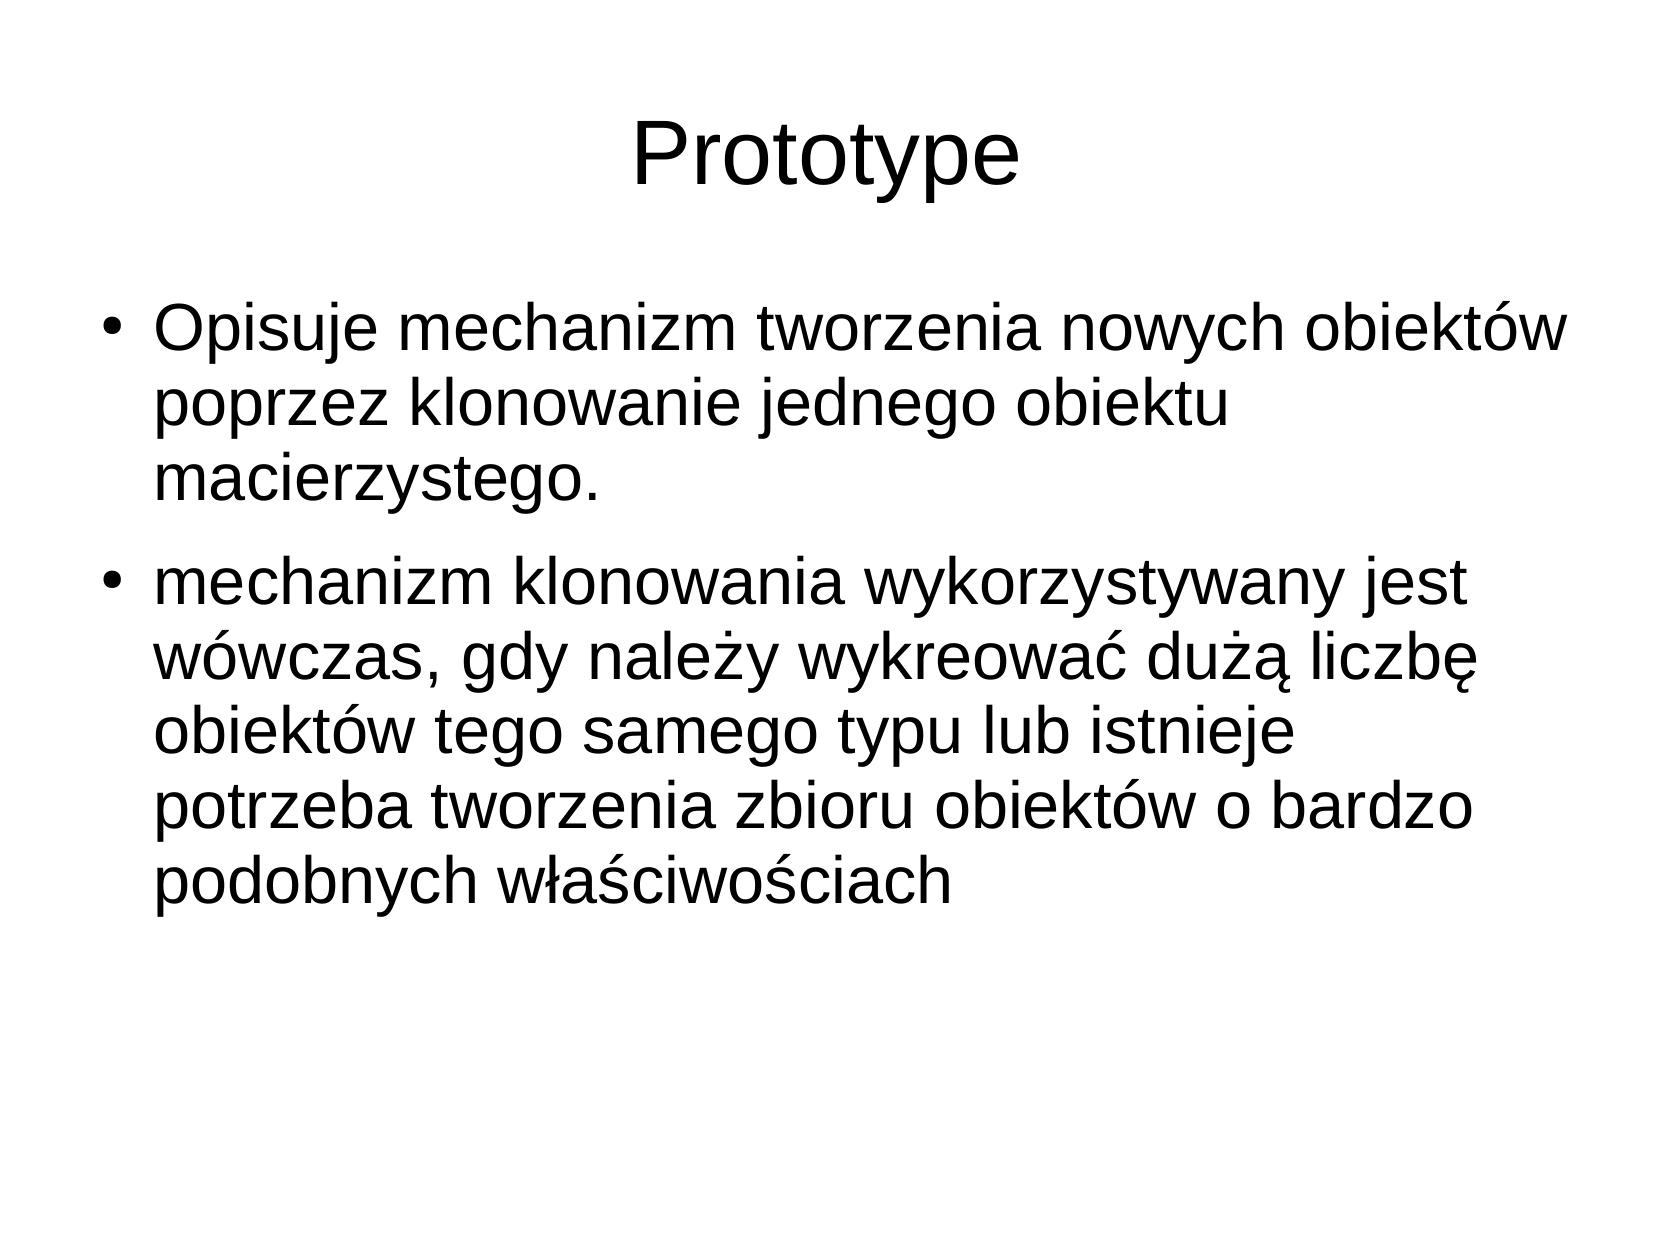

# Prototype
Opisuje mechanizm tworzenia nowych obiektów poprzez klonowanie jednego obiektu macierzystego.
mechanizm klonowania wykorzystywany jest wówczas, gdy należy wykreować dużą liczbę obiektów tego samego typu lub istnieje potrzeba tworzenia zbioru obiektów o bardzo podobnych właściwościach